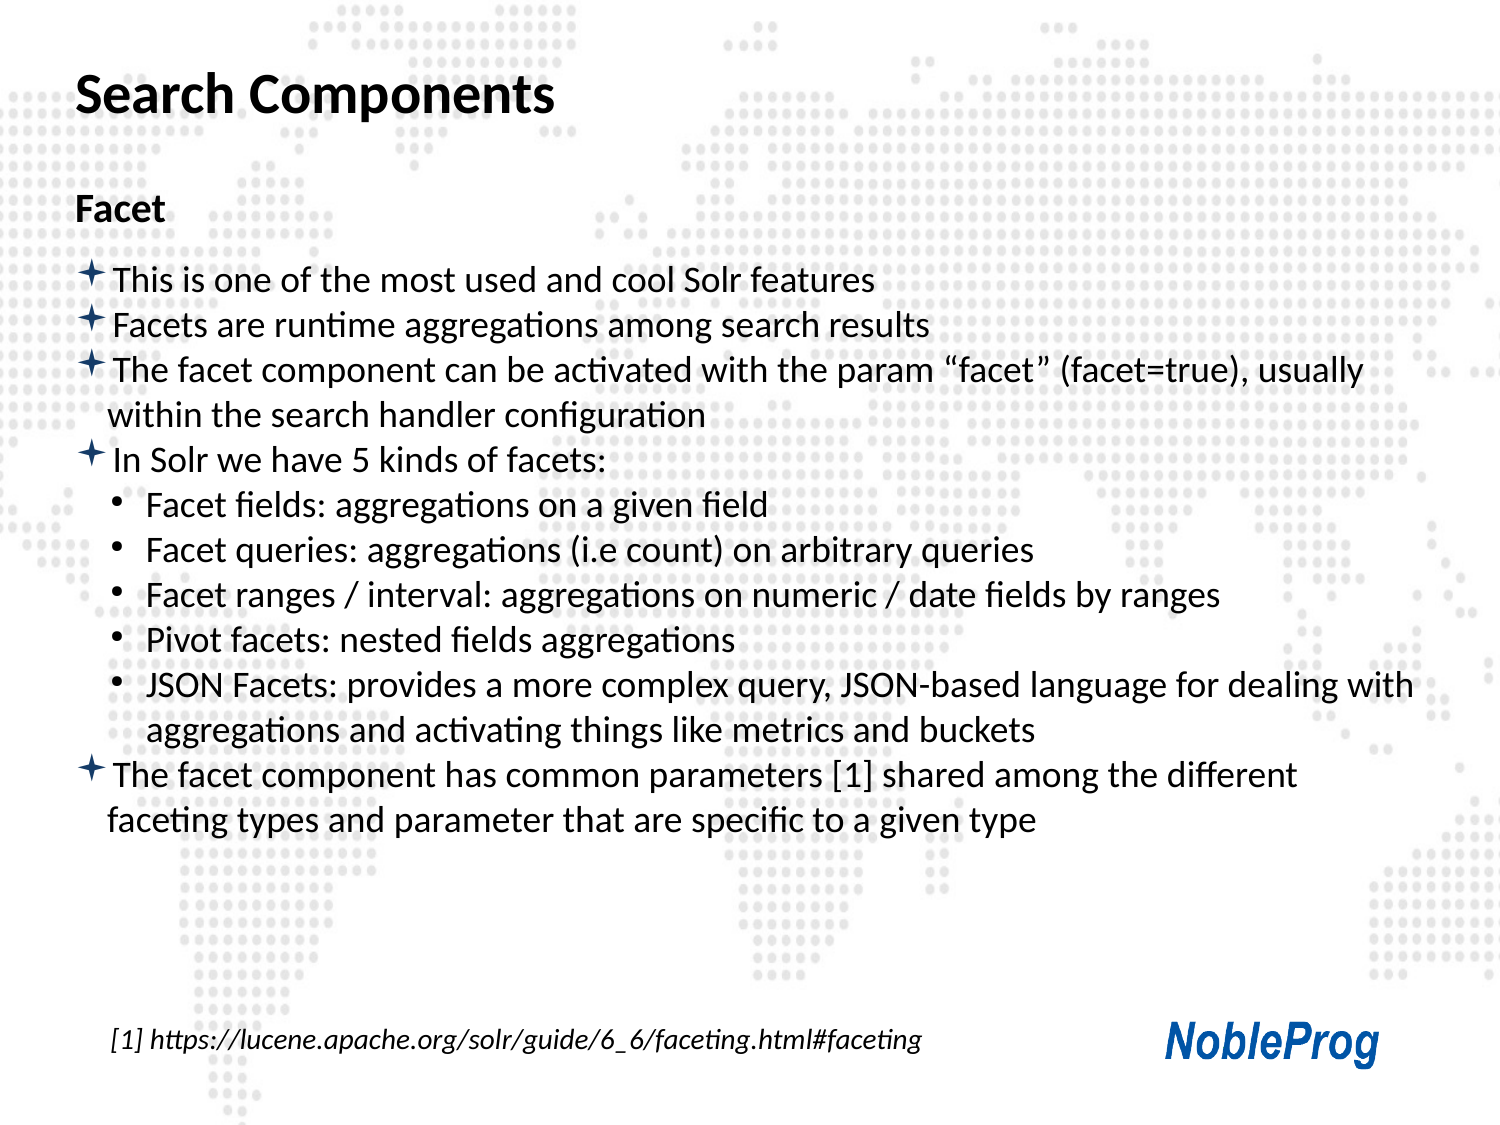

Search Components
Facet
This is one of the most used and cool Solr features
Facets are runtime aggregations among search results
The facet component can be activated with the param “facet” (facet=true), usually within the search handler configuration
In Solr we have 5 kinds of facets:
Facet fields: aggregations on a given field
Facet queries: aggregations (i.e count) on arbitrary queries
Facet ranges / interval: aggregations on numeric / date fields by ranges
Pivot facets: nested fields aggregations
JSON Facets: provides a more complex query, JSON-based language for dealing with aggregations and activating things like metrics and buckets
The facet component has common parameters [1] shared among the different faceting types and parameter that are specific to a given type
[1] https://lucene.apache.org/solr/guide/6_6/faceting.html#faceting